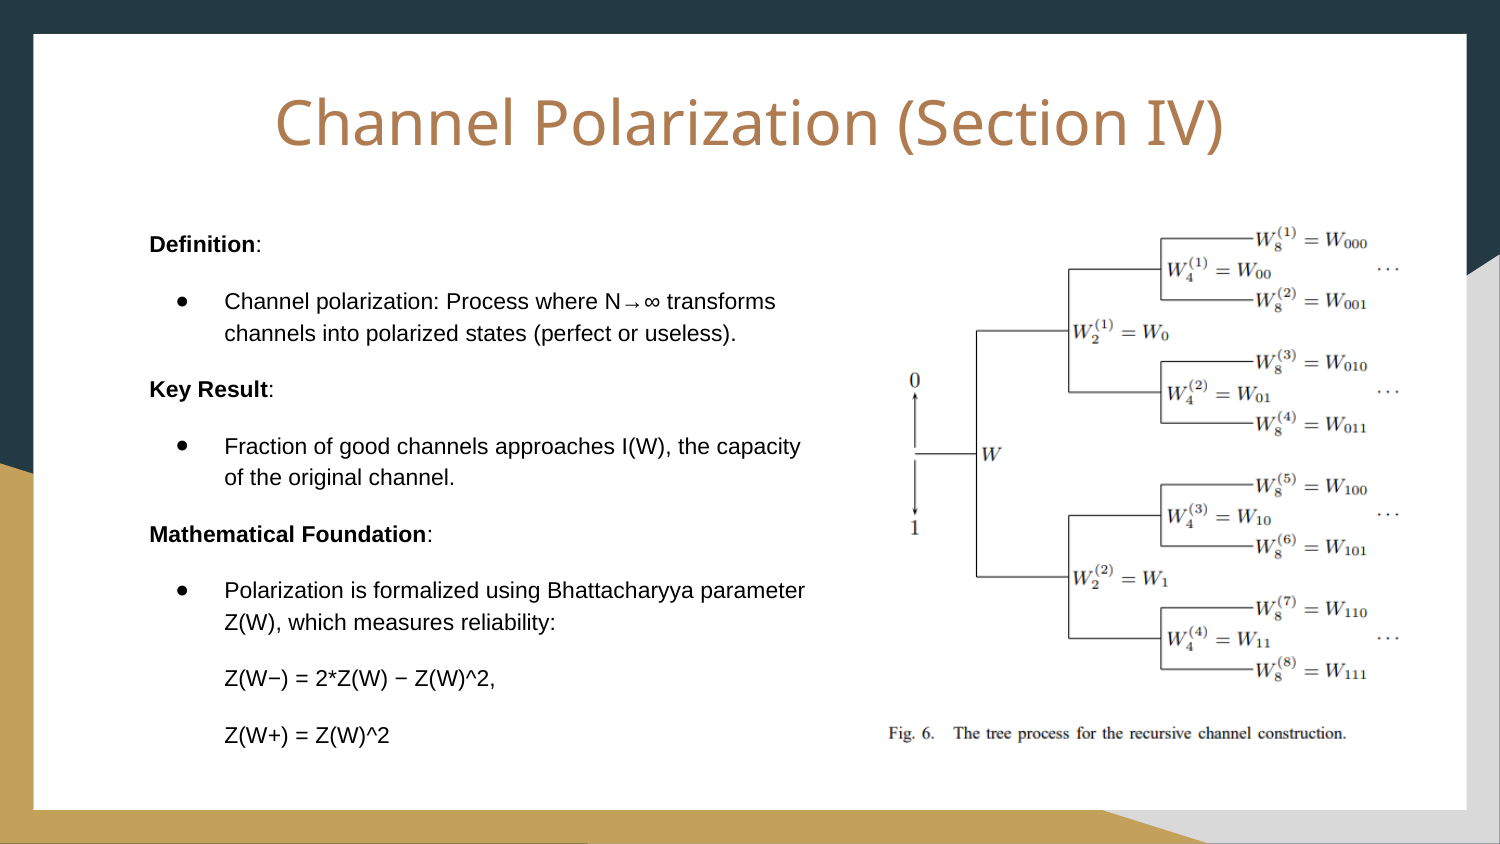

# Channel Polarization (Section IV)
Definition:
Channel polarization: Process where N→∞ transforms channels into polarized states (perfect or useless).
Key Result:
Fraction of good channels approaches I(W), the capacity of the original channel.
Mathematical Foundation:
Polarization is formalized using Bhattacharyya parameter Z(W), which measures reliability:
Z(W−) = 2*Z(W) − Z(W)^2,
Z(W+) = Z(W)^2